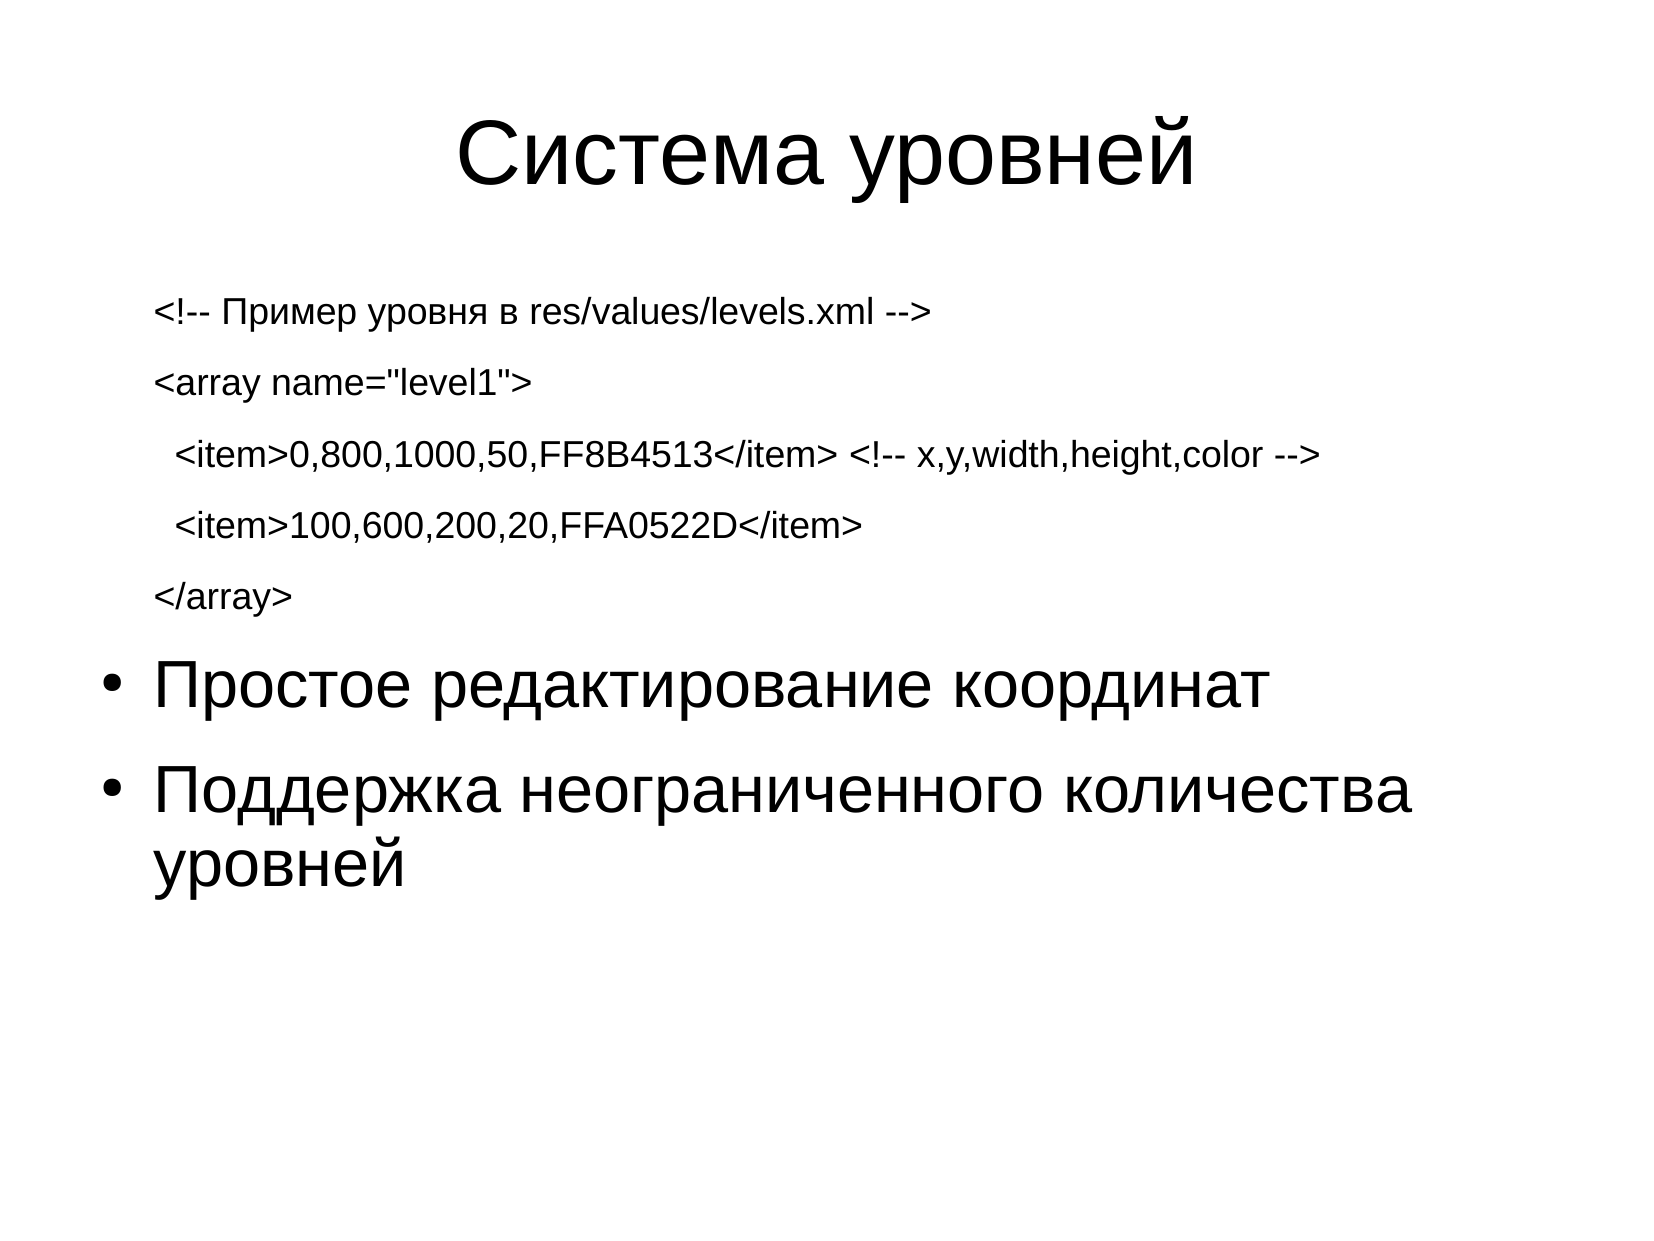

# Система уровней
<!-- Пример уровня в res/values/levels.xml -->
<array name="level1">
 <item>0,800,1000,50,FF8B4513</item> <!-- x,y,width,height,color -->
 <item>100,600,200,20,FFA0522D</item>
</array>
Простое редактирование координат
Поддержка неограниченного количества уровней